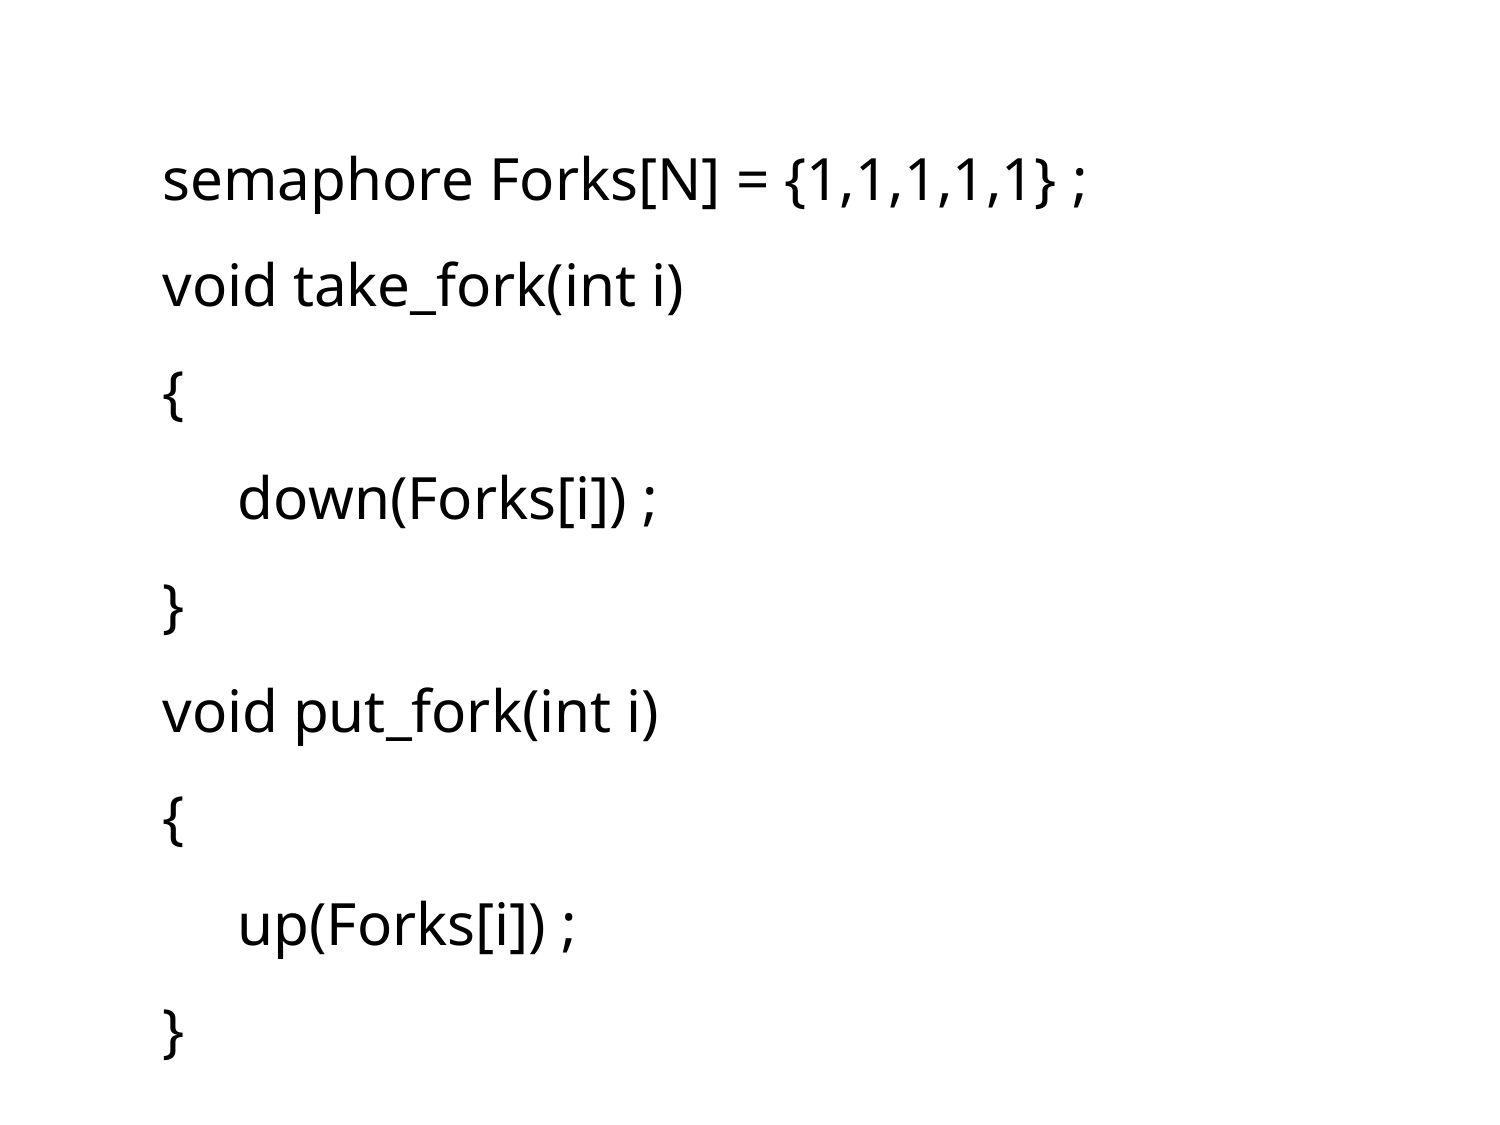

semaphore Forks[N] = {1,1,1,1,1} ;
void take_fork(int i)
{
	down(Forks[i]) ;
}
void put_fork(int i)
{
	up(Forks[i]) ;
}
Problems?